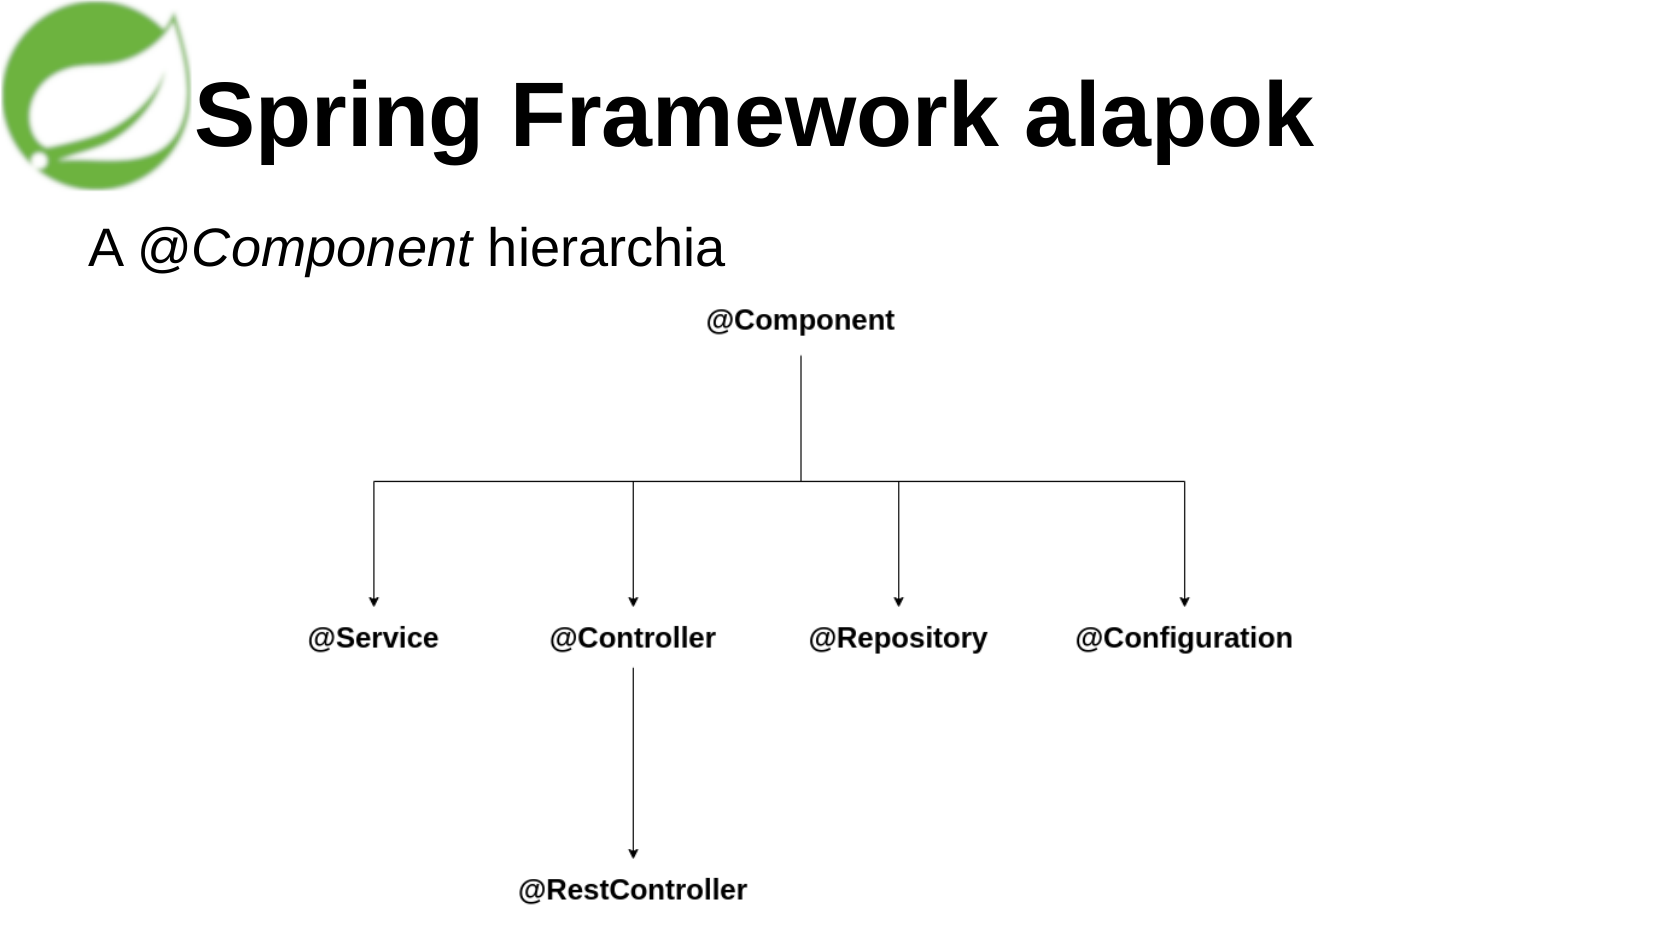

# Spring Framework alapok
A @Component hierarchia